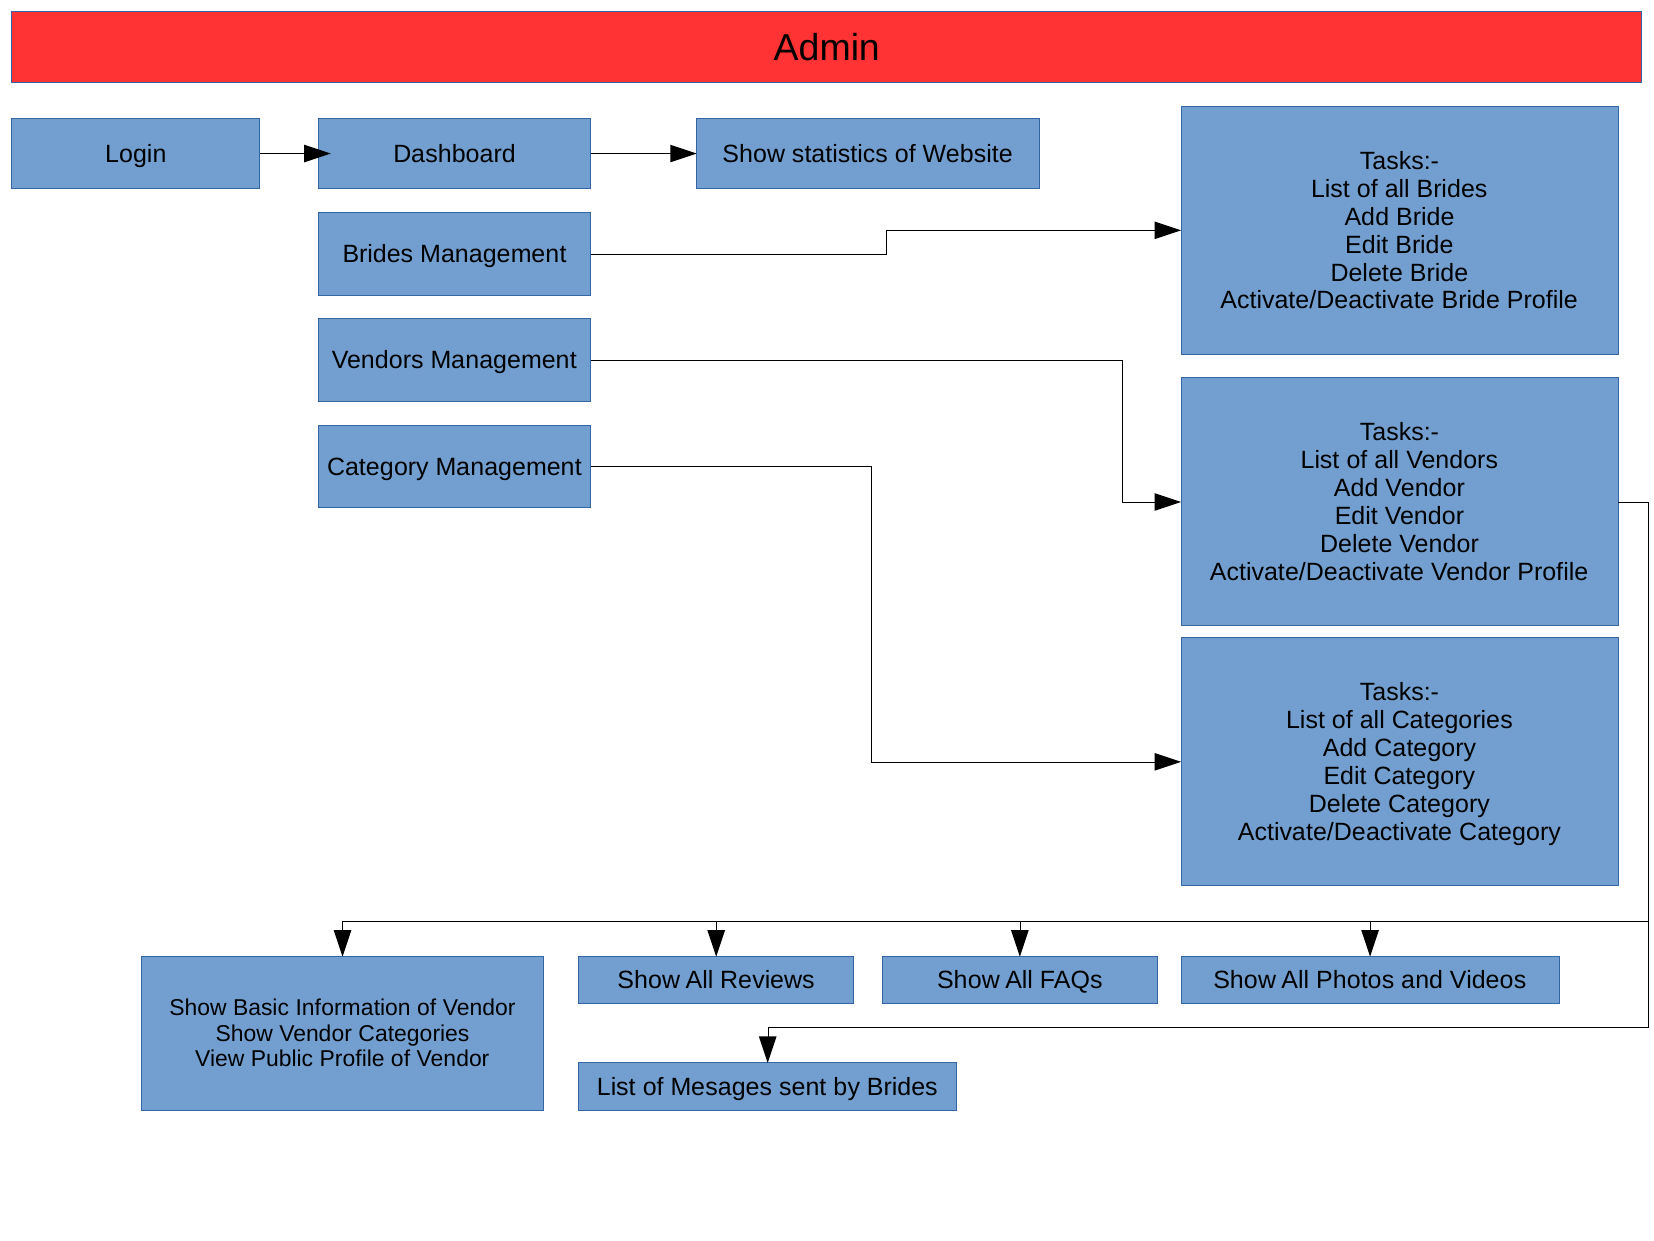

Admin
Tasks:-
List of all Brides
Add Bride
Edit Bride
Delete Bride
Activate/Deactivate Bride Profile
Login
Dashboard
Show statistics of Website
Brides Management
Vendors Management
Tasks:-
List of all Vendors
Add Vendor
Edit Vendor
Delete Vendor
Activate/Deactivate Vendor Profile
Category Management
Tasks:-
List of all Categories
Add Category
Edit Category
Delete Category
Activate/Deactivate Category
Show Basic Information of Vendor
Show Vendor Categories
View Public Profile of Vendor
Show All Reviews
Show All FAQs
Show All Photos and Videos
List of Mesages sent by Brides